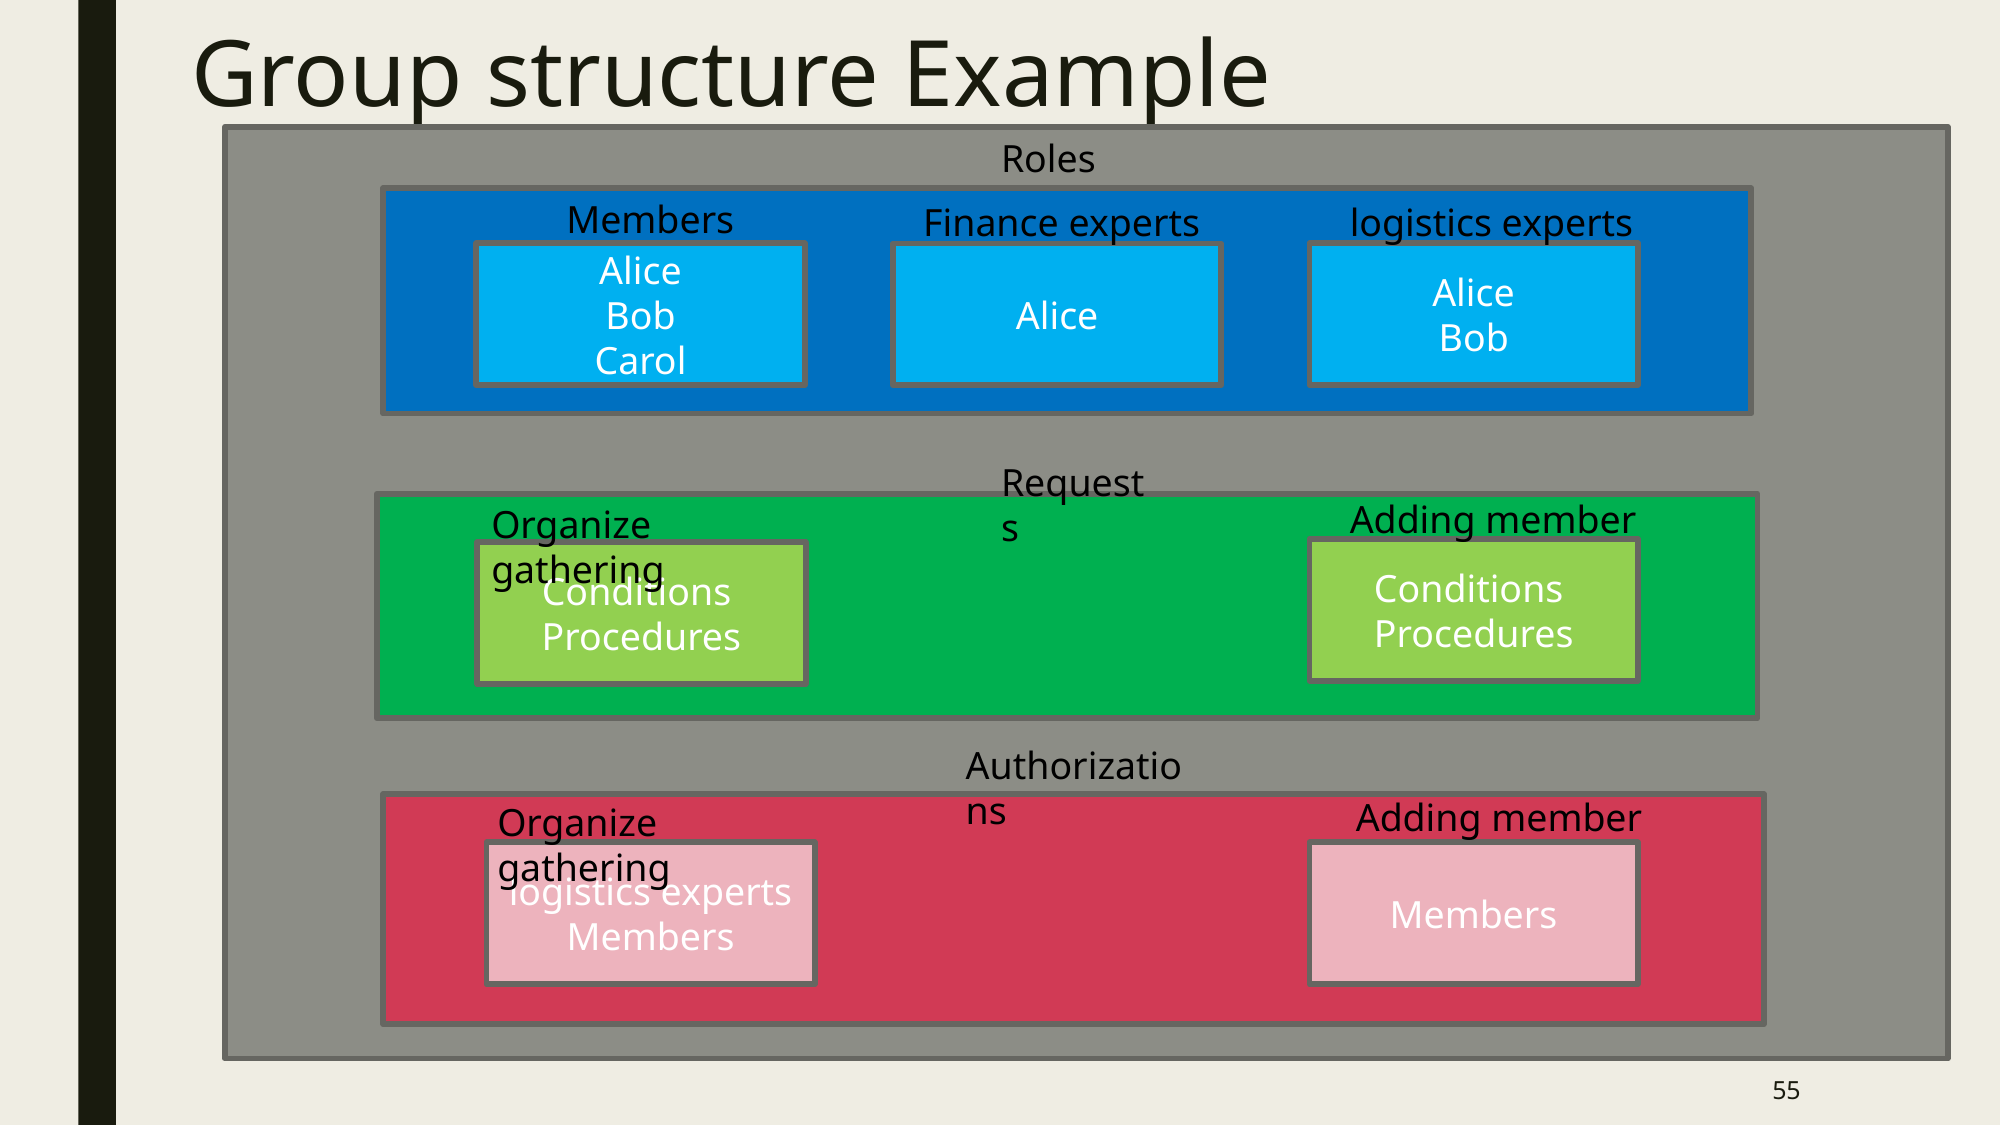

# Group structure Example
Roles
Members
Finance experts
logistics experts
Alice
Bob
Carol
Alice
Bob
Alice
Requests
Adding member
Organize gathering
Conditions
Procedures
Conditions
Procedures
Authorizations
Adding member
Organize gathering
logistics experts
Members
Members